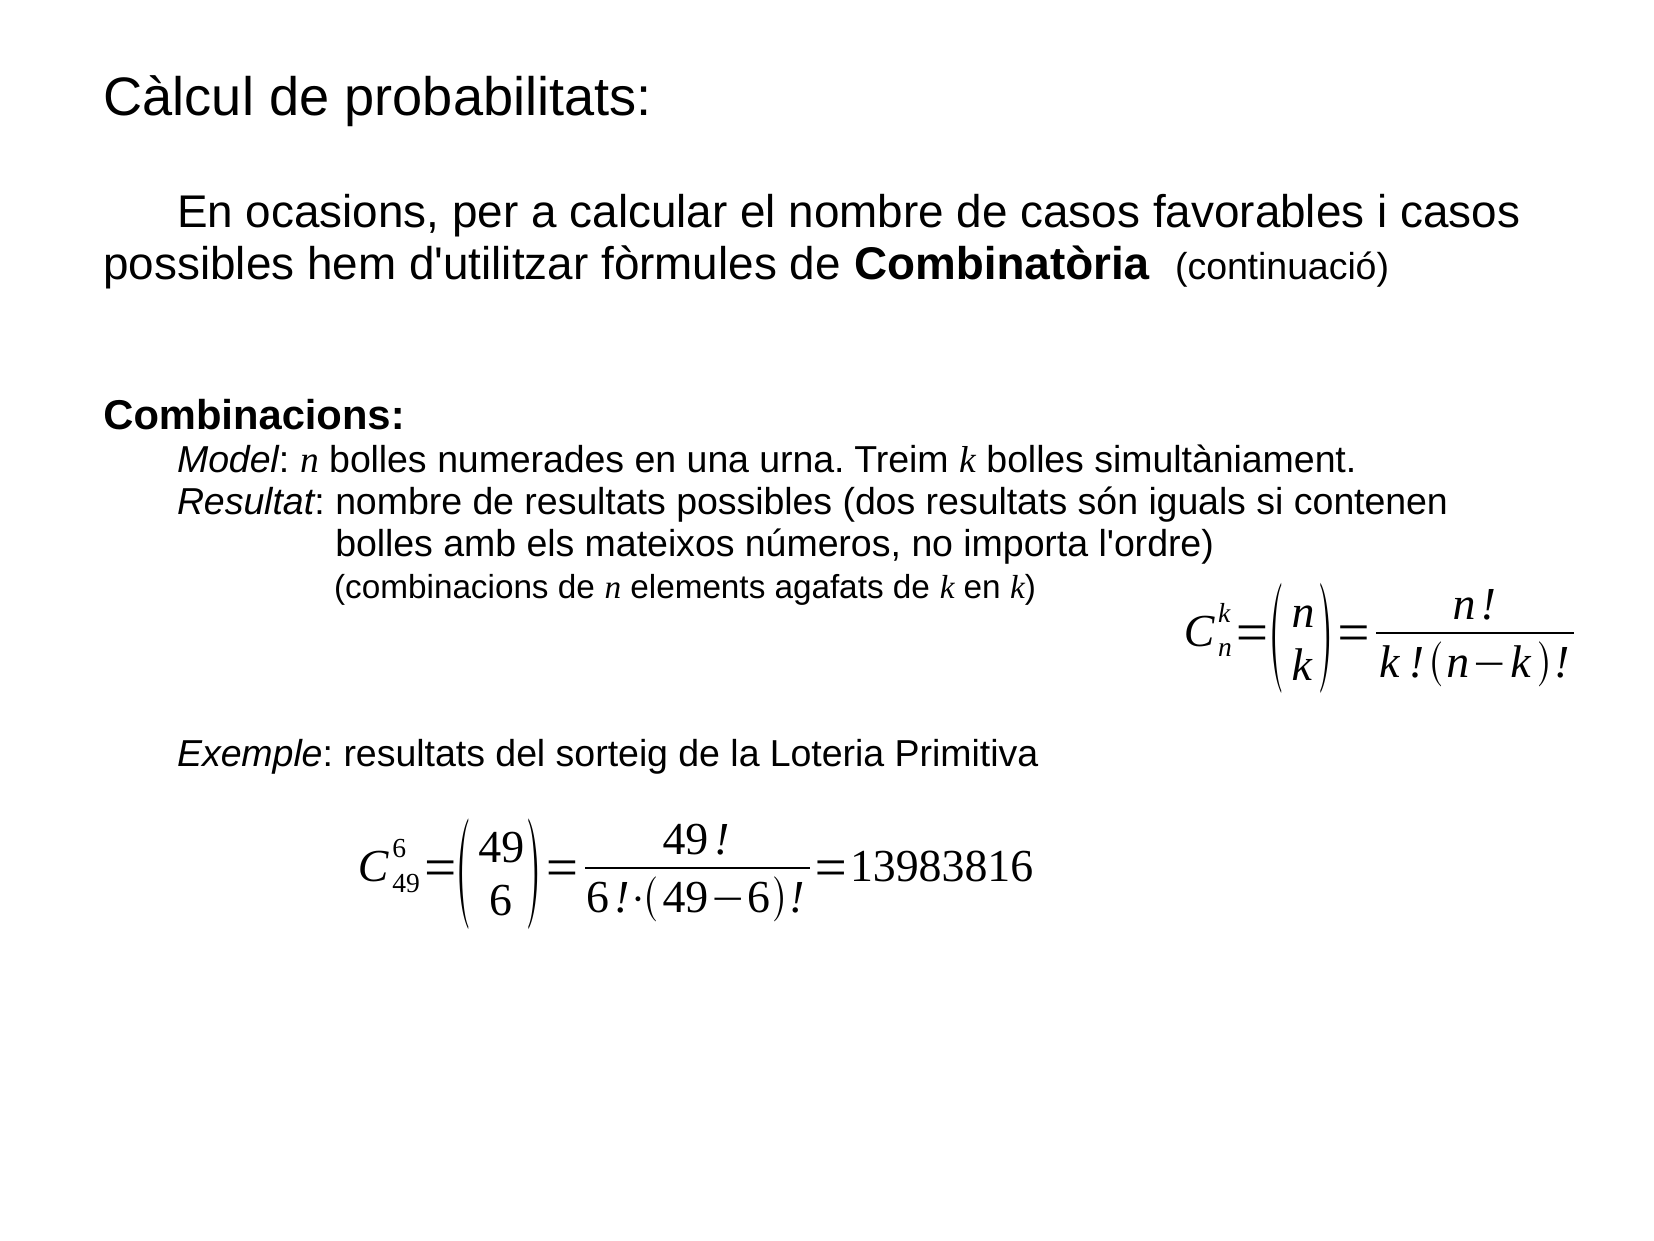

Càlcul de probabilitats:
	En ocasions, per a calcular el nombre de casos favorables i casos possibles hem d'utilitzar fòrmules de Combinatòria (continuació)
Combinacions:
	Model: n bolles numerades en una urna. Treim k bolles simultàniament.
	Resultat: nombre de resultats possibles (dos resultats són iguals si contenen
			 bolles amb els mateixos números, no importa l'ordre)
			 (combinacions de n elements agafats de k en k)
	Exemple: resultats del sorteig de la Loteria Primitiva